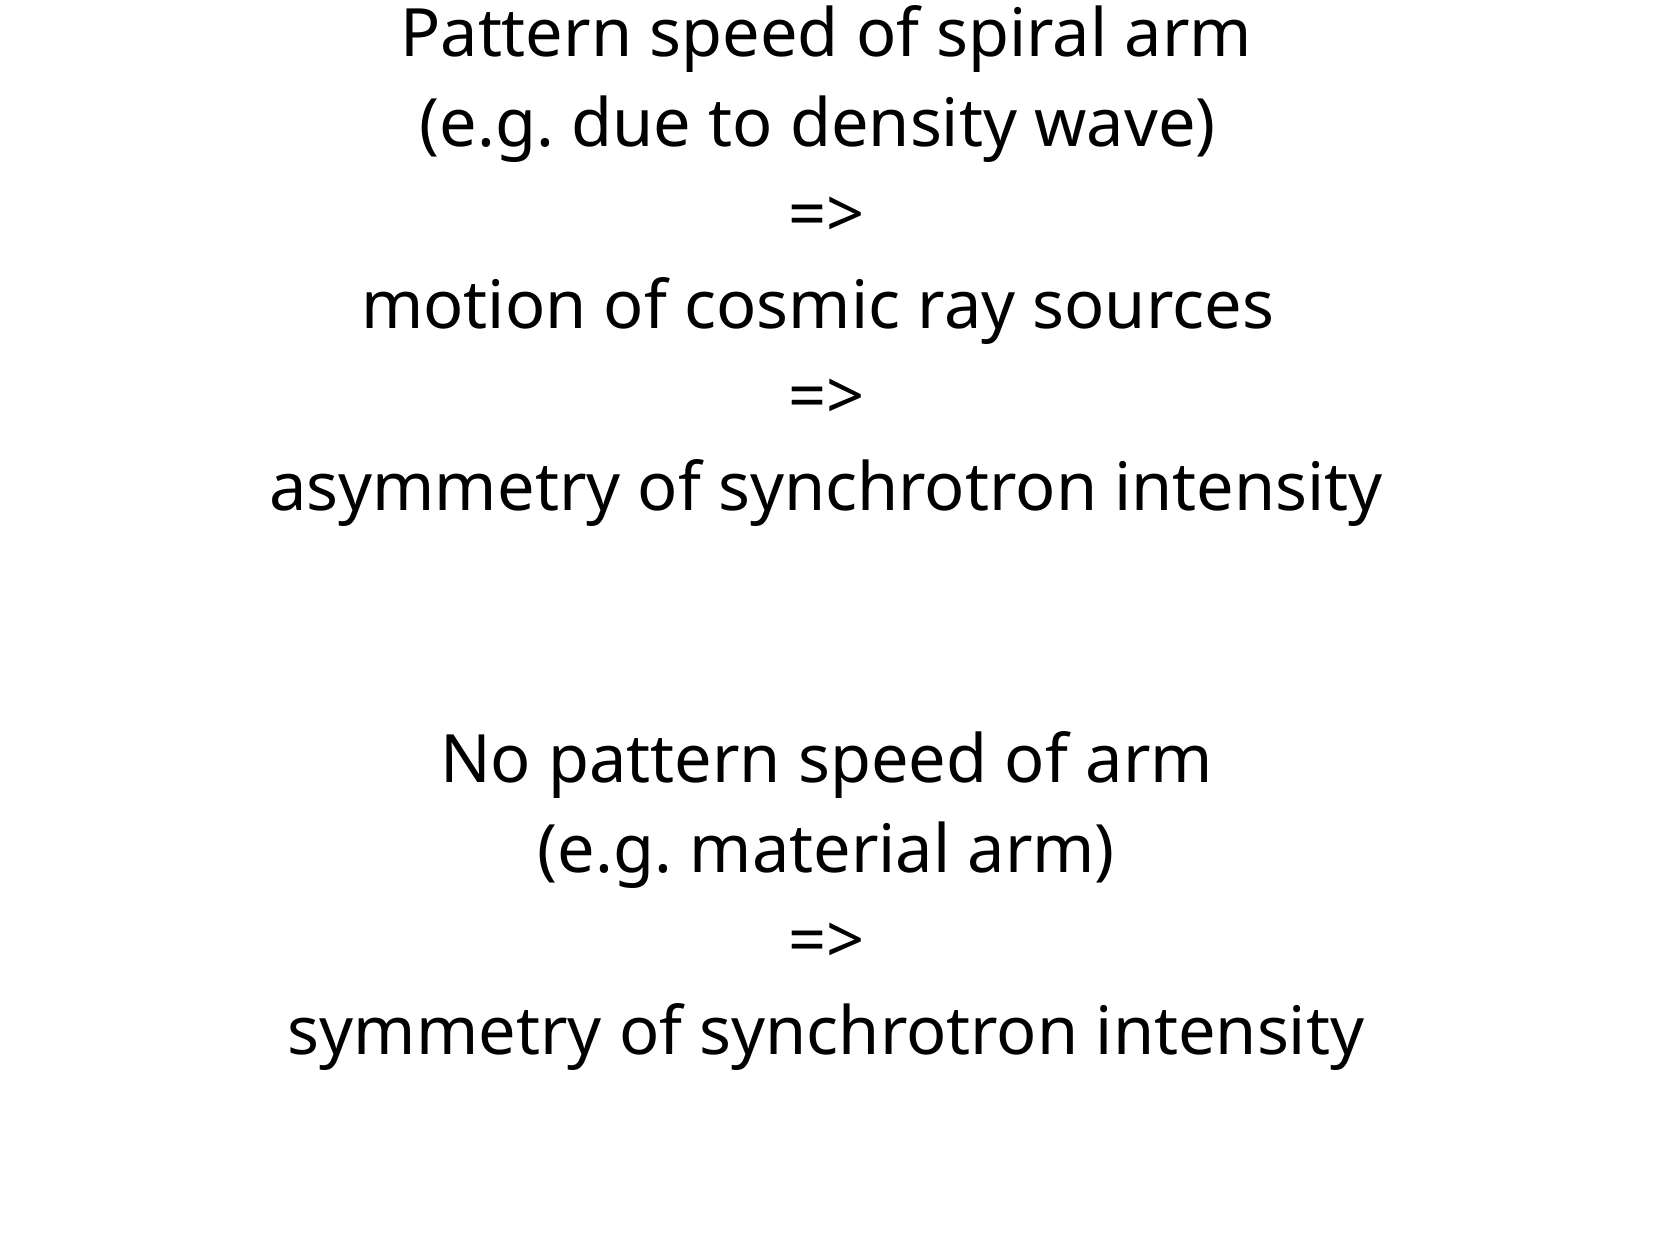

# Pattern speed of spiral arm
(e.g. due to density wave)
=>
motion of cosmic ray sources
=>
asymmetry of synchrotron intensity
No pattern speed of arm
(e.g. material arm)
=>
symmetry of synchrotron intensity